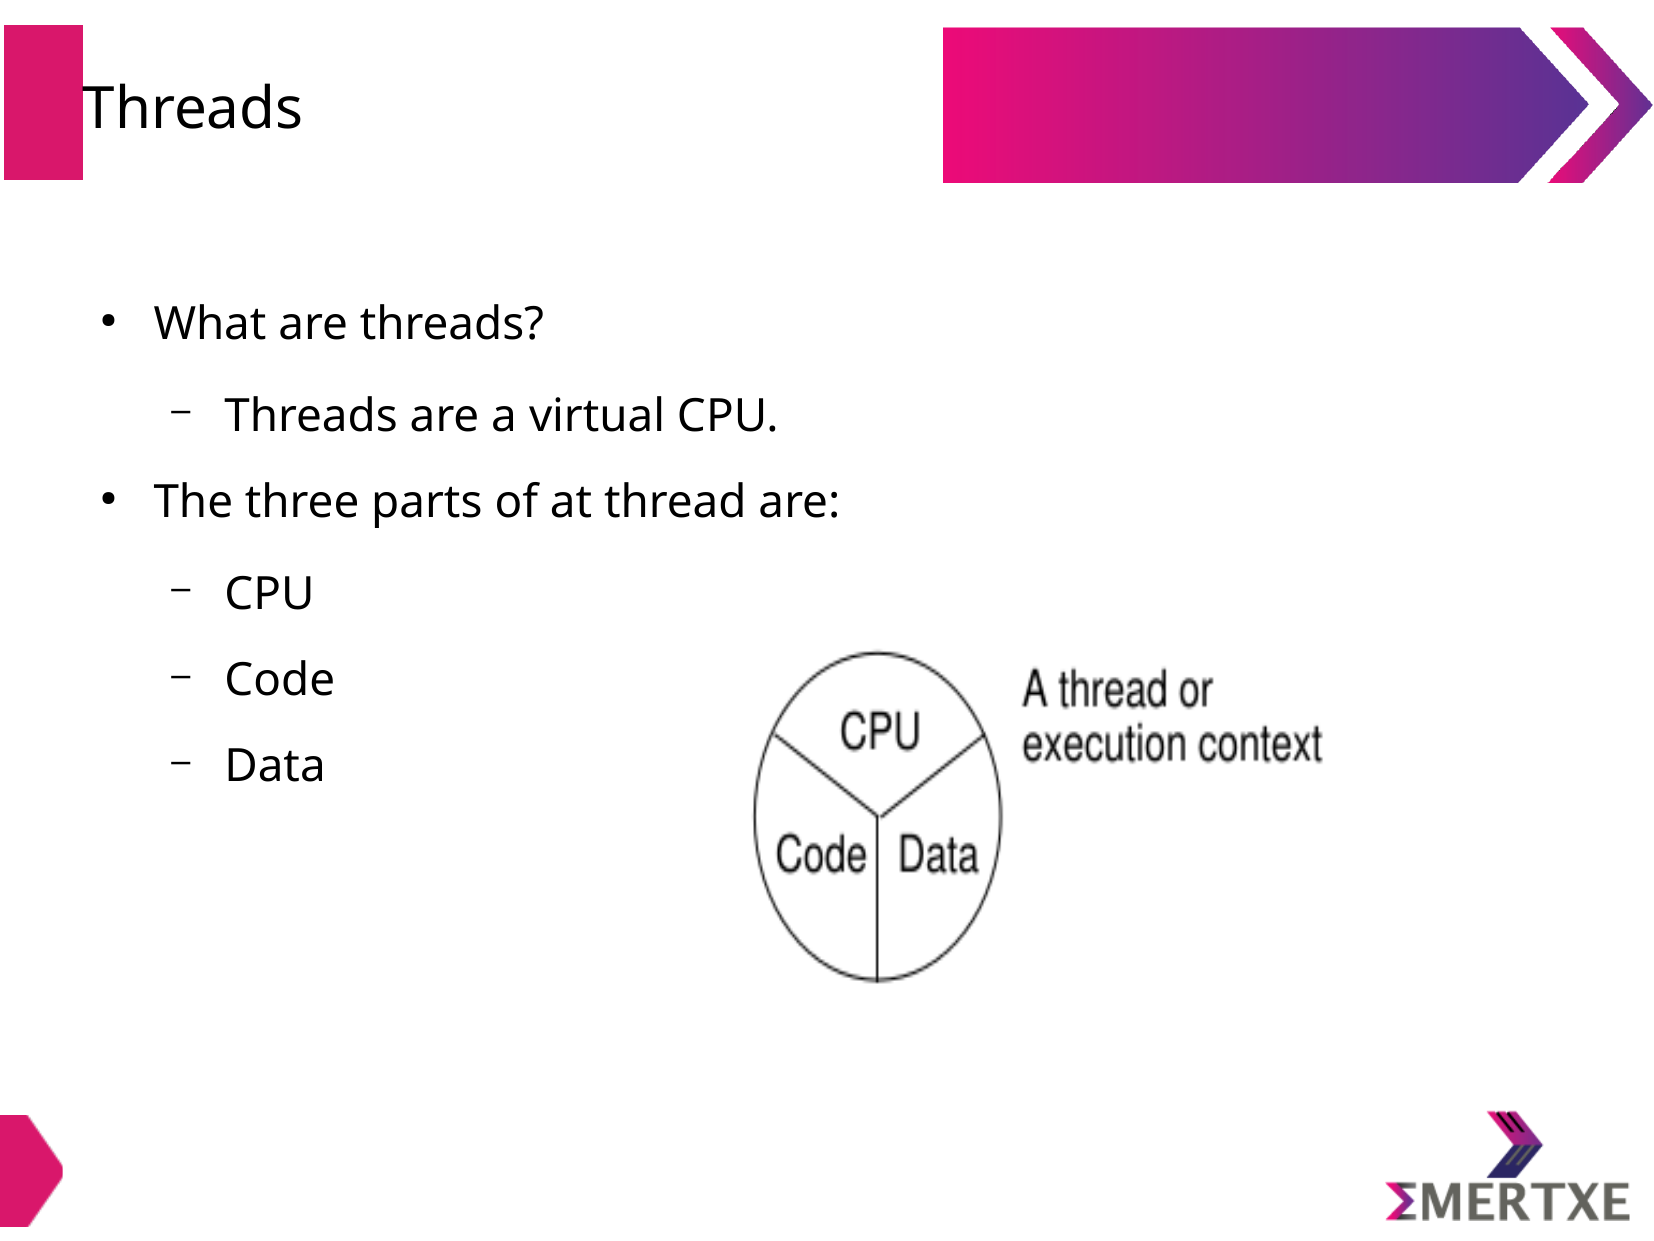

# Threads
What are threads?
Threads are a virtual CPU.
The three parts of at thread are:
CPU
Code
Data